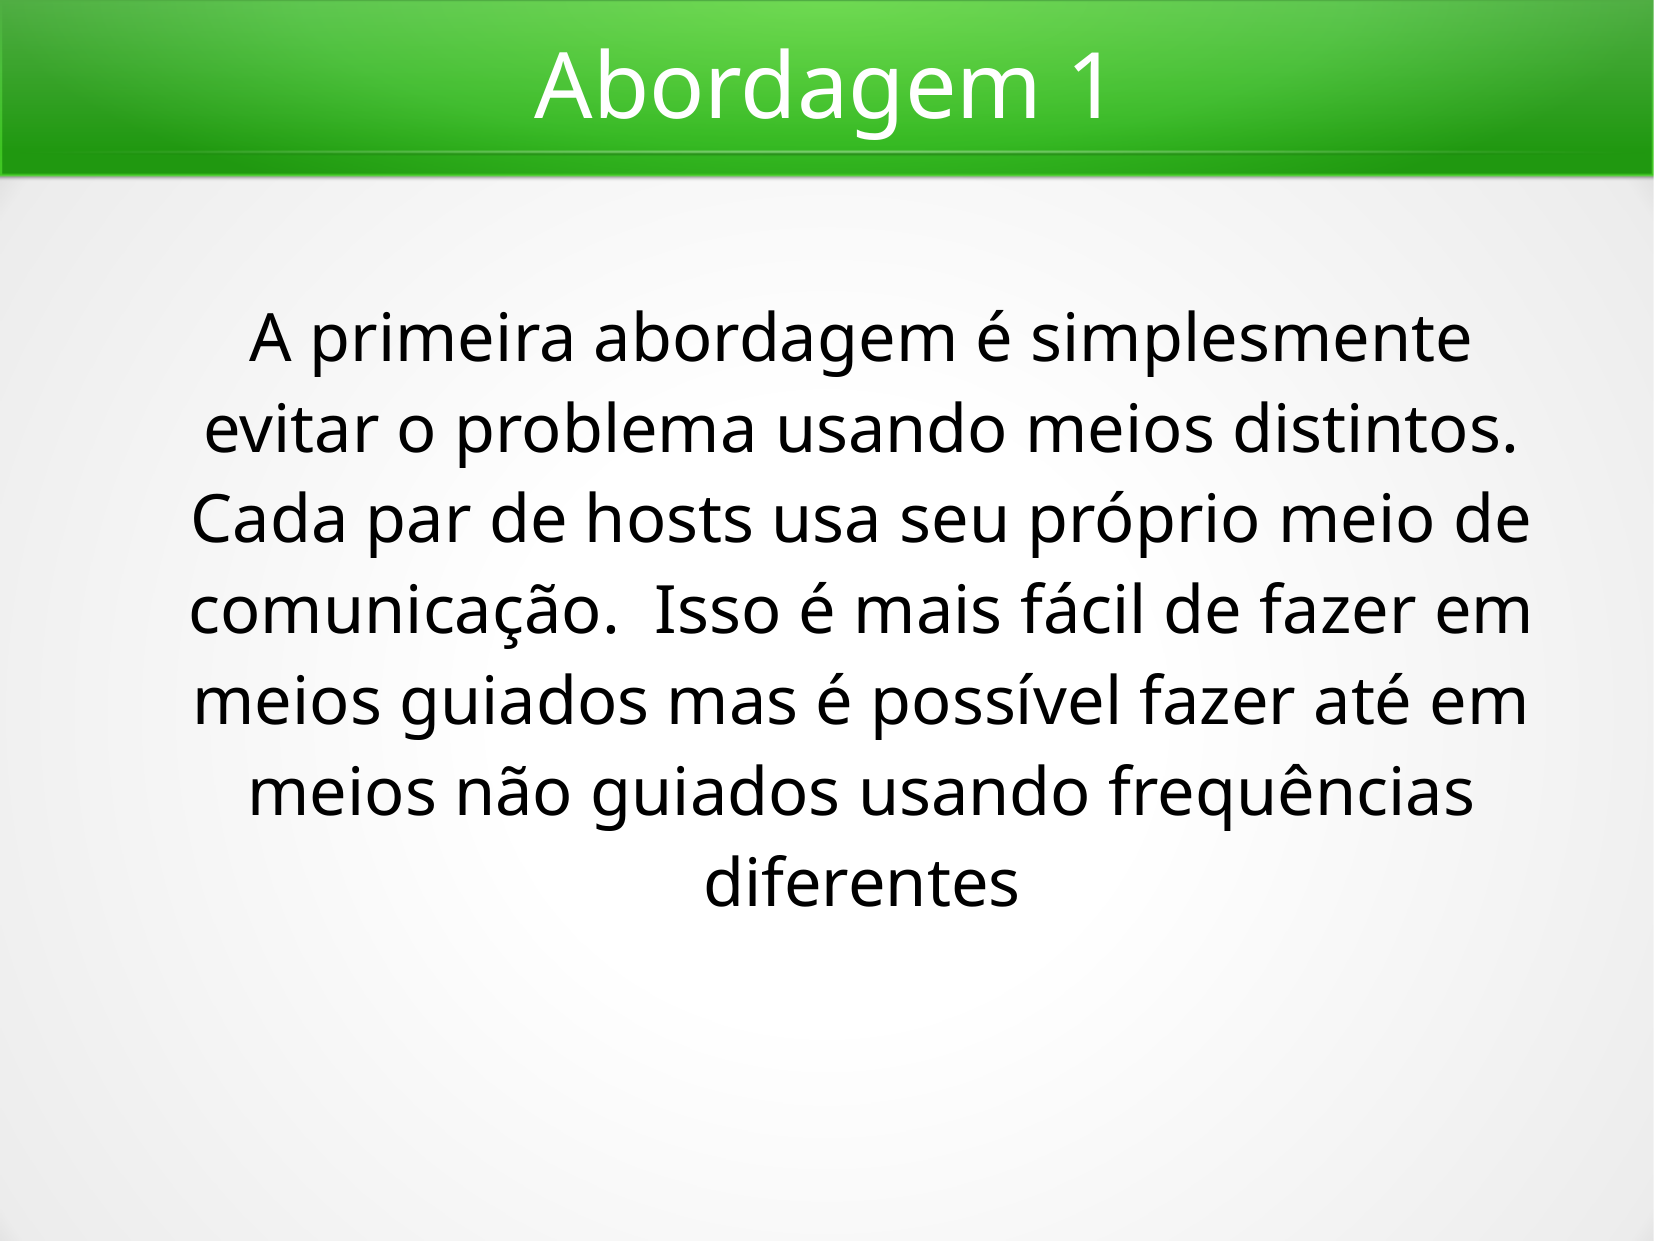

# Abordagem 1
A primeira abordagem é simplesmente evitar o problema usando meios distintos. Cada par de hosts usa seu próprio meio de comunicação. Isso é mais fácil de fazer em meios guiados mas é possível fazer até em meios não guiados usando frequências diferentes